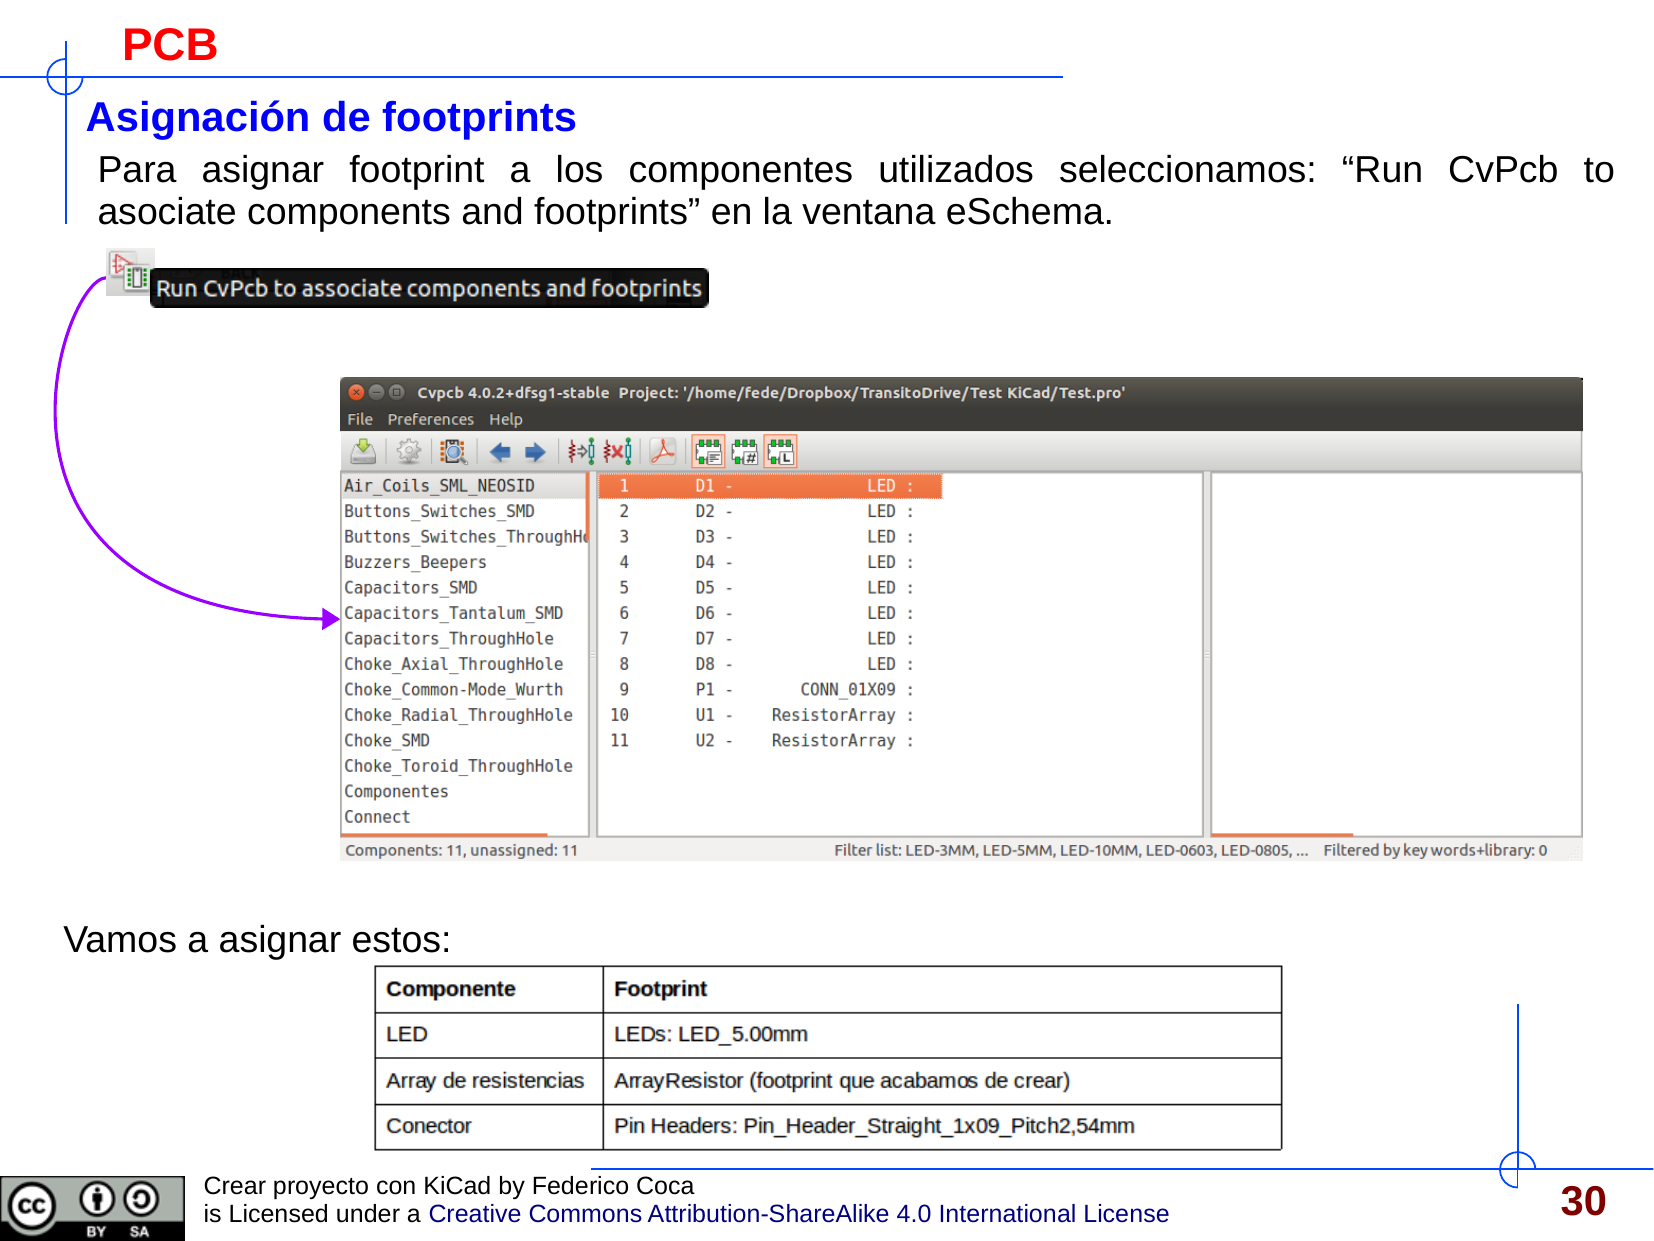

PCB
Asignación de footprints
Para asignar footprint a los componentes utilizados seleccionamos: “Run CvPcb to asociate components and footprints” en la ventana eSchema.
Vamos a asignar estos:
Crear proyecto con KiCad by Federico Coca
is Licensed under a Creative Commons Attribution-ShareAlike 4.0 International License